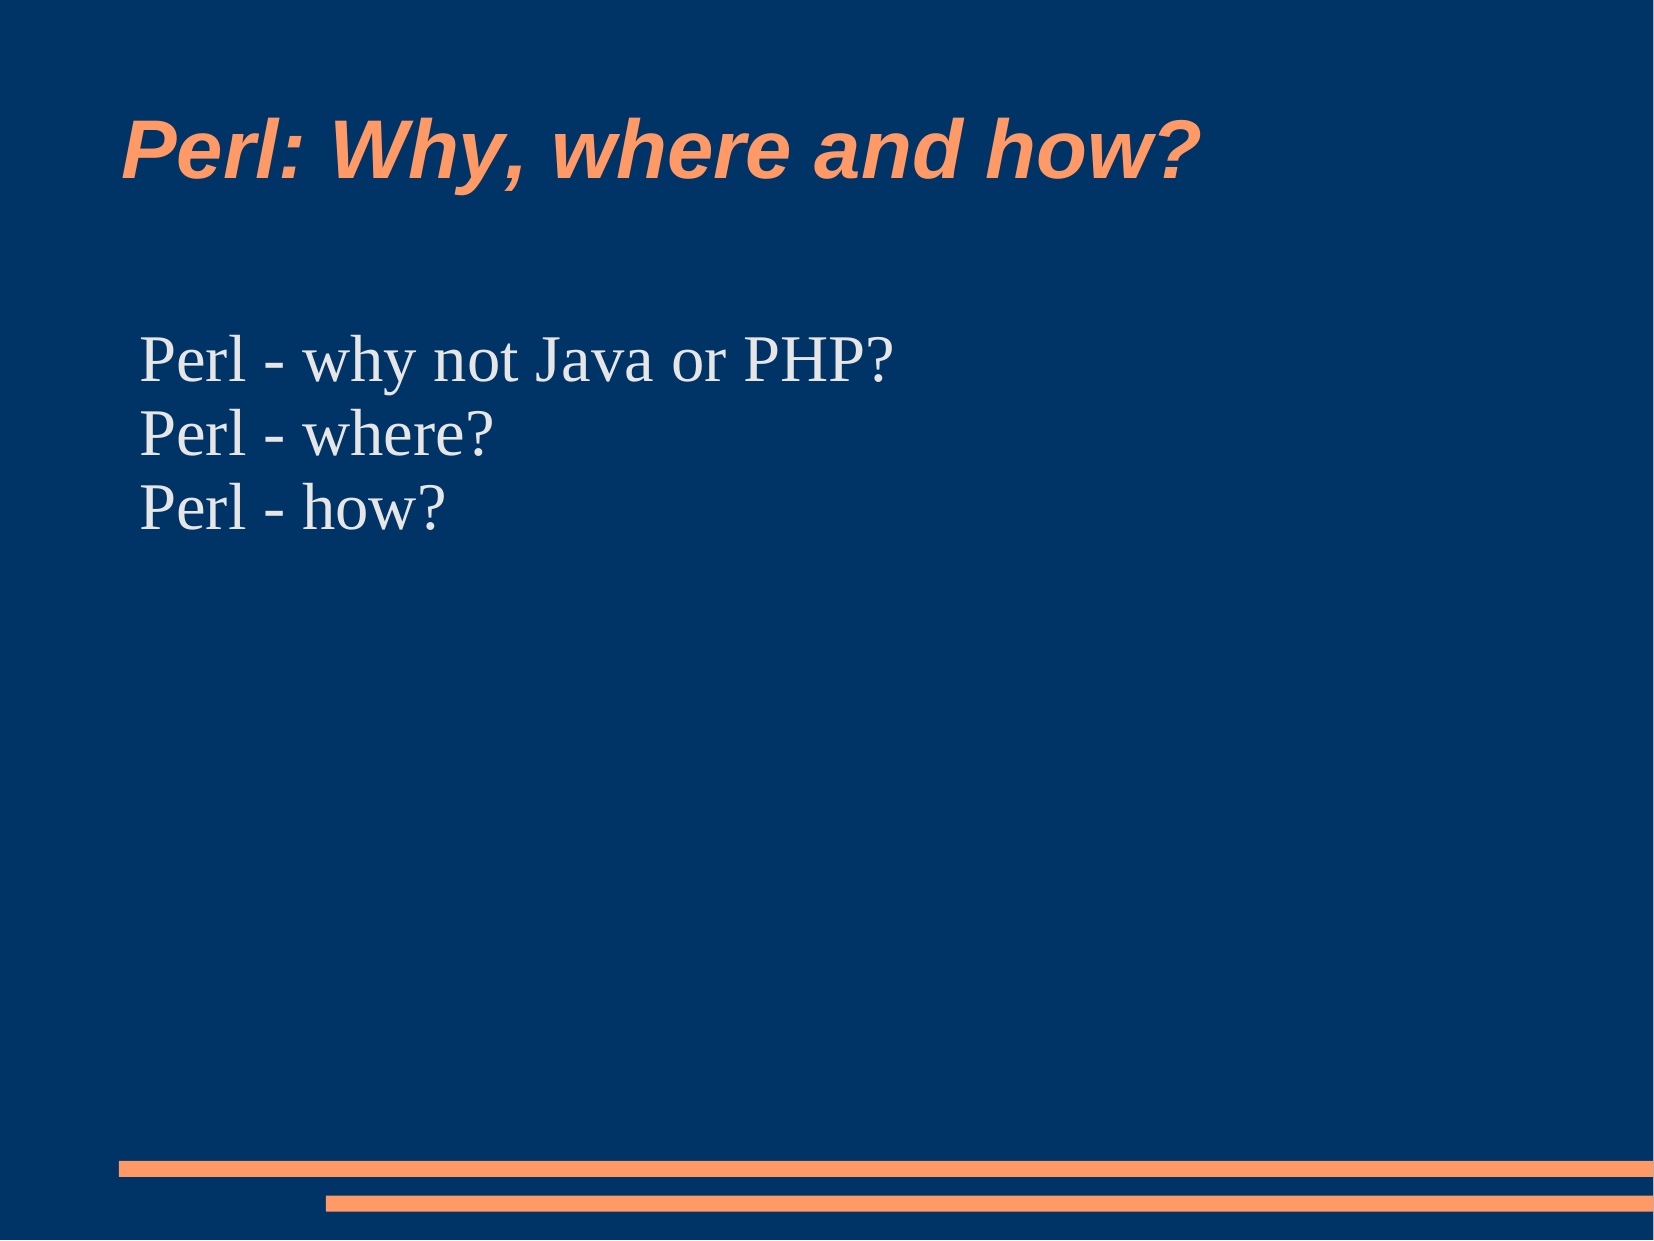

# Perl: Why, where and how?
Perl - why not Java or PHP?
Perl - where?
Perl - how?